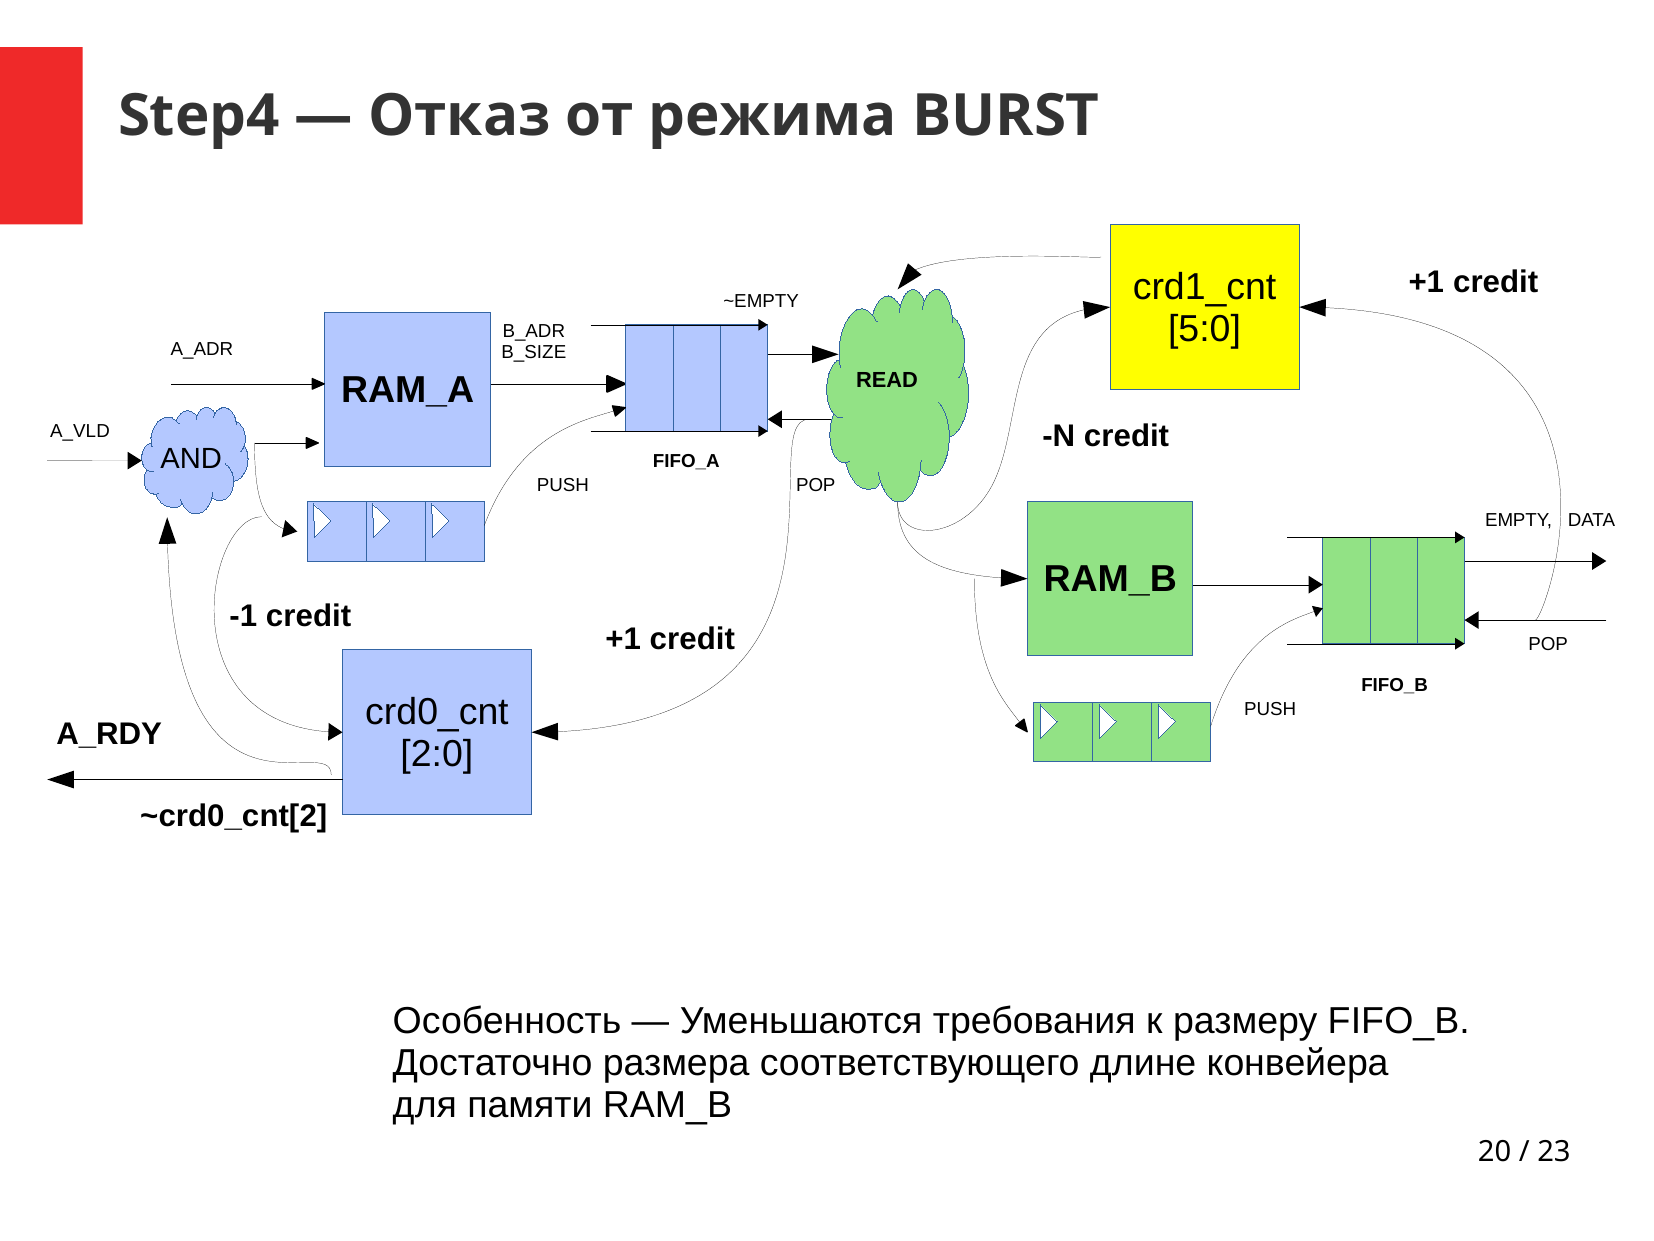

# Step4 — Отказ от режима BURST
crd1_cnt
[5:0]
+1 credit
~EMPTY
READ
RAM_A
B_ADR
B_SIZE
A_ADR
AND
-N credit
A_VLD
FIFO_A
PUSH
POP
RAM_B
EMPTY, DATA
-1 credit
+1 credit
POP
crd0_cnt
[2:0]
FIFO_B
PUSH
A_RDY
~crd0_cnt[2]
Особенность — Уменьшаются требования к размеру FIFO_B.
Достаточно размера соответствующего длине конвейера
для памяти RAM_B
20